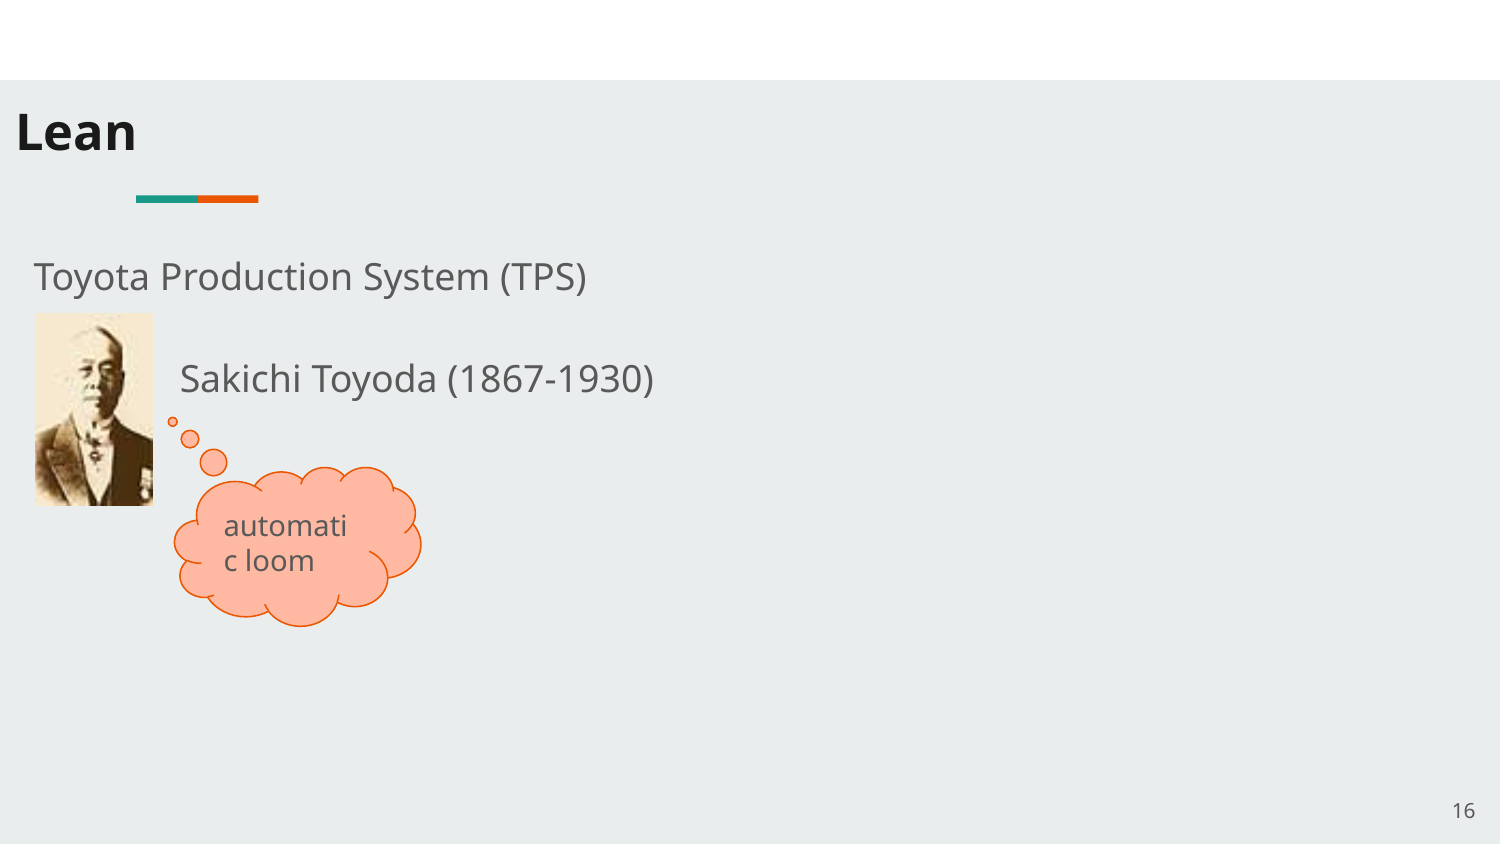

# Lean
Toyota Production System (TPS)
 Sakichi Toyoda (1867-1930)
automatic loom